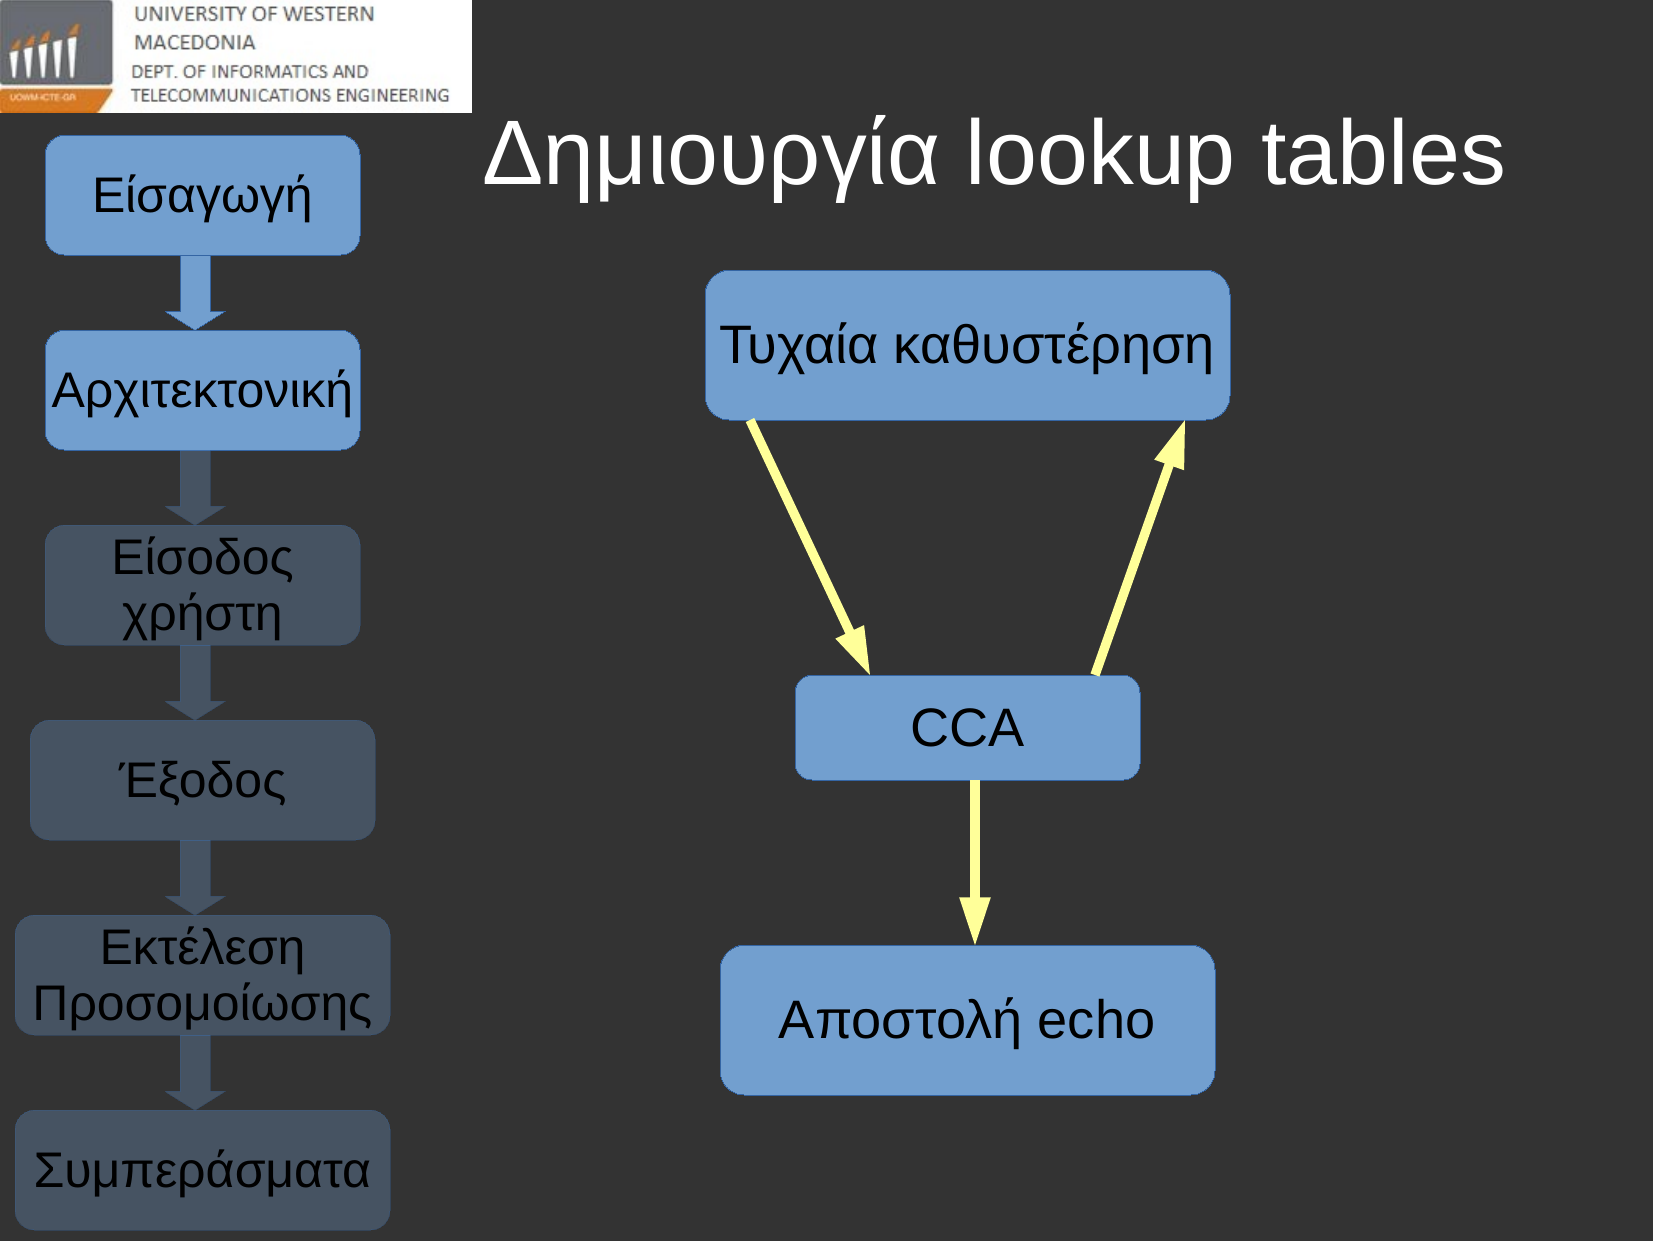

# Δημιουργία lookup tables
Είσαγωγή
Τυχαία καθυστέρηση
Αρχιτεκτονική
Είσοδος
χρήστη
CCA
Έξοδος
Εκτέλεση
Προσομοίωσης
Αποστολή echo
Συμπεράσματα